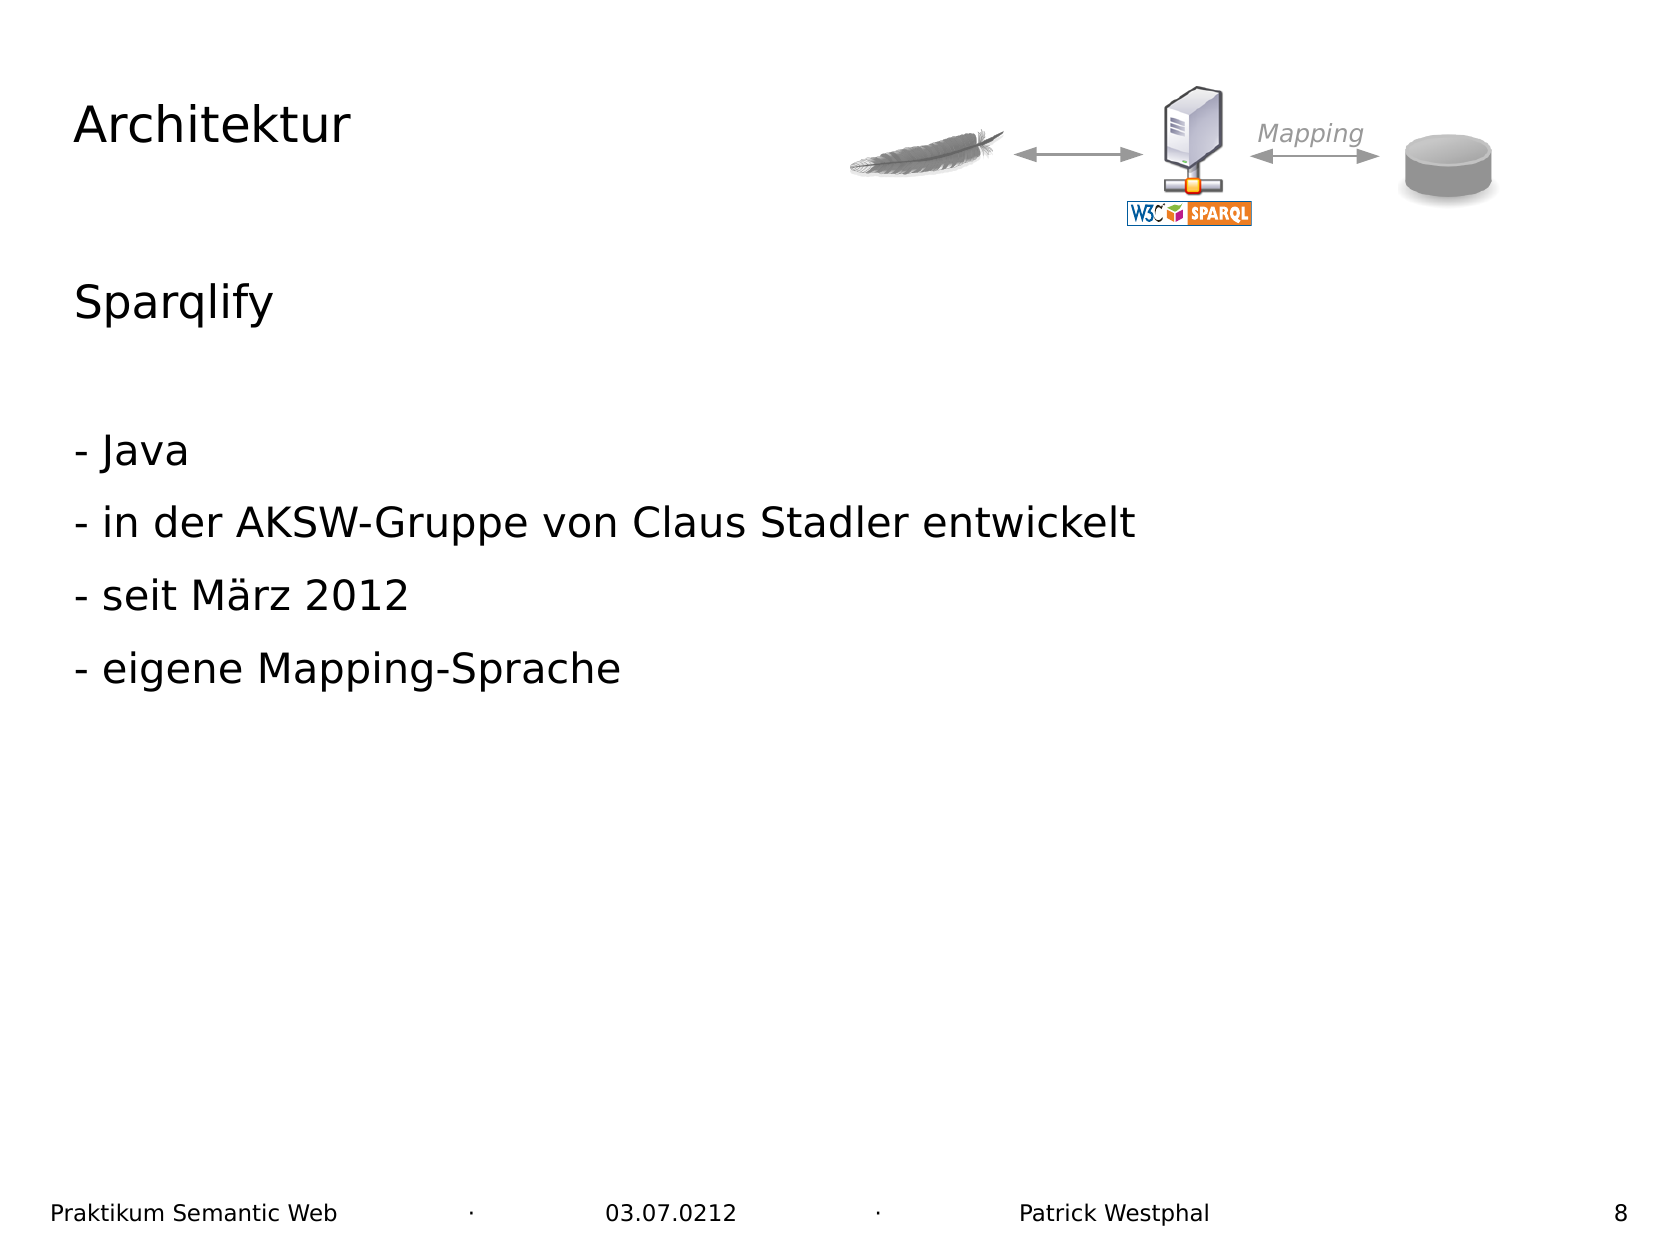

Architektur
Mapping
Sparqlify
- Java
- in der AKSW-Gruppe von Claus Stadler entwickelt
- seit März 2012
- eigene Mapping-Sprache
Praktikum Semantic Web · 03.07.0212 · Patrick Westphal